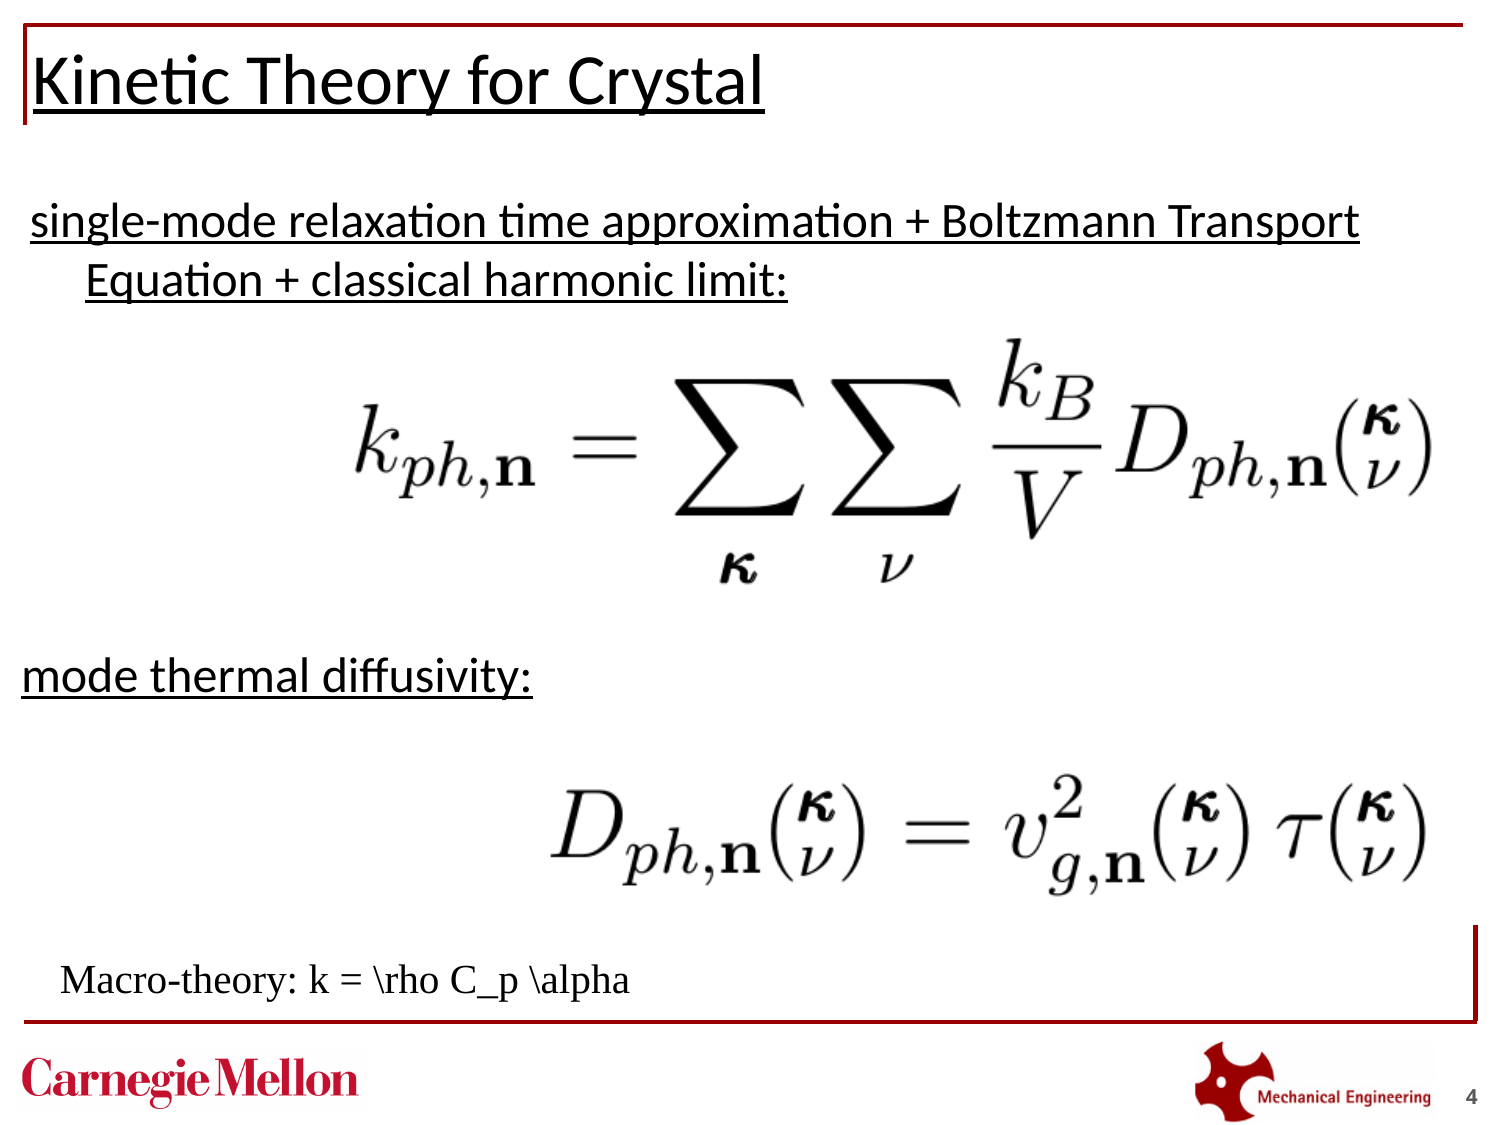

# Kinetic Theory for Crystal
single-mode relaxation time approximation + Boltzmann Transport Equation + classical harmonic limit:
mode thermal diffusivity:
Macro-theory: k = \rho C_p \alpha